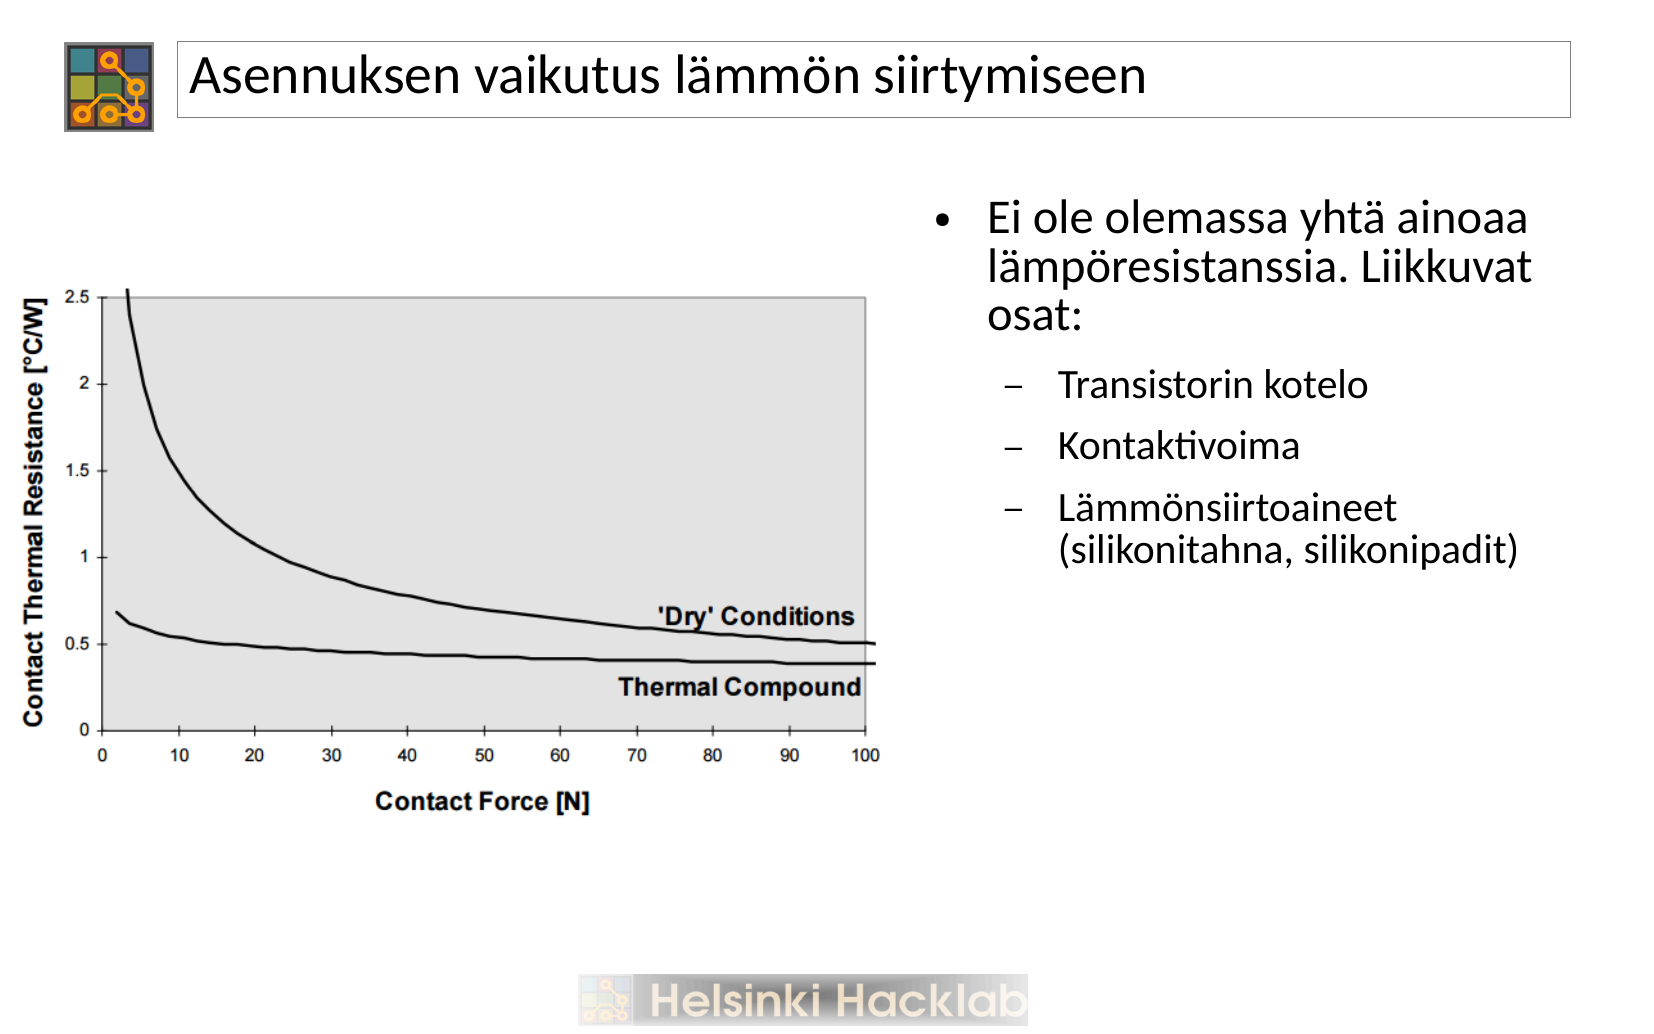

# Asennuksen vaikutus lämmön siirtymiseen
Ei ole olemassa yhtä ainoaa lämpöresistanssia. Liikkuvat osat:
Transistorin kotelo
Kontaktivoima
Lämmönsiirtoaineet (silikonitahna, silikonipadit)